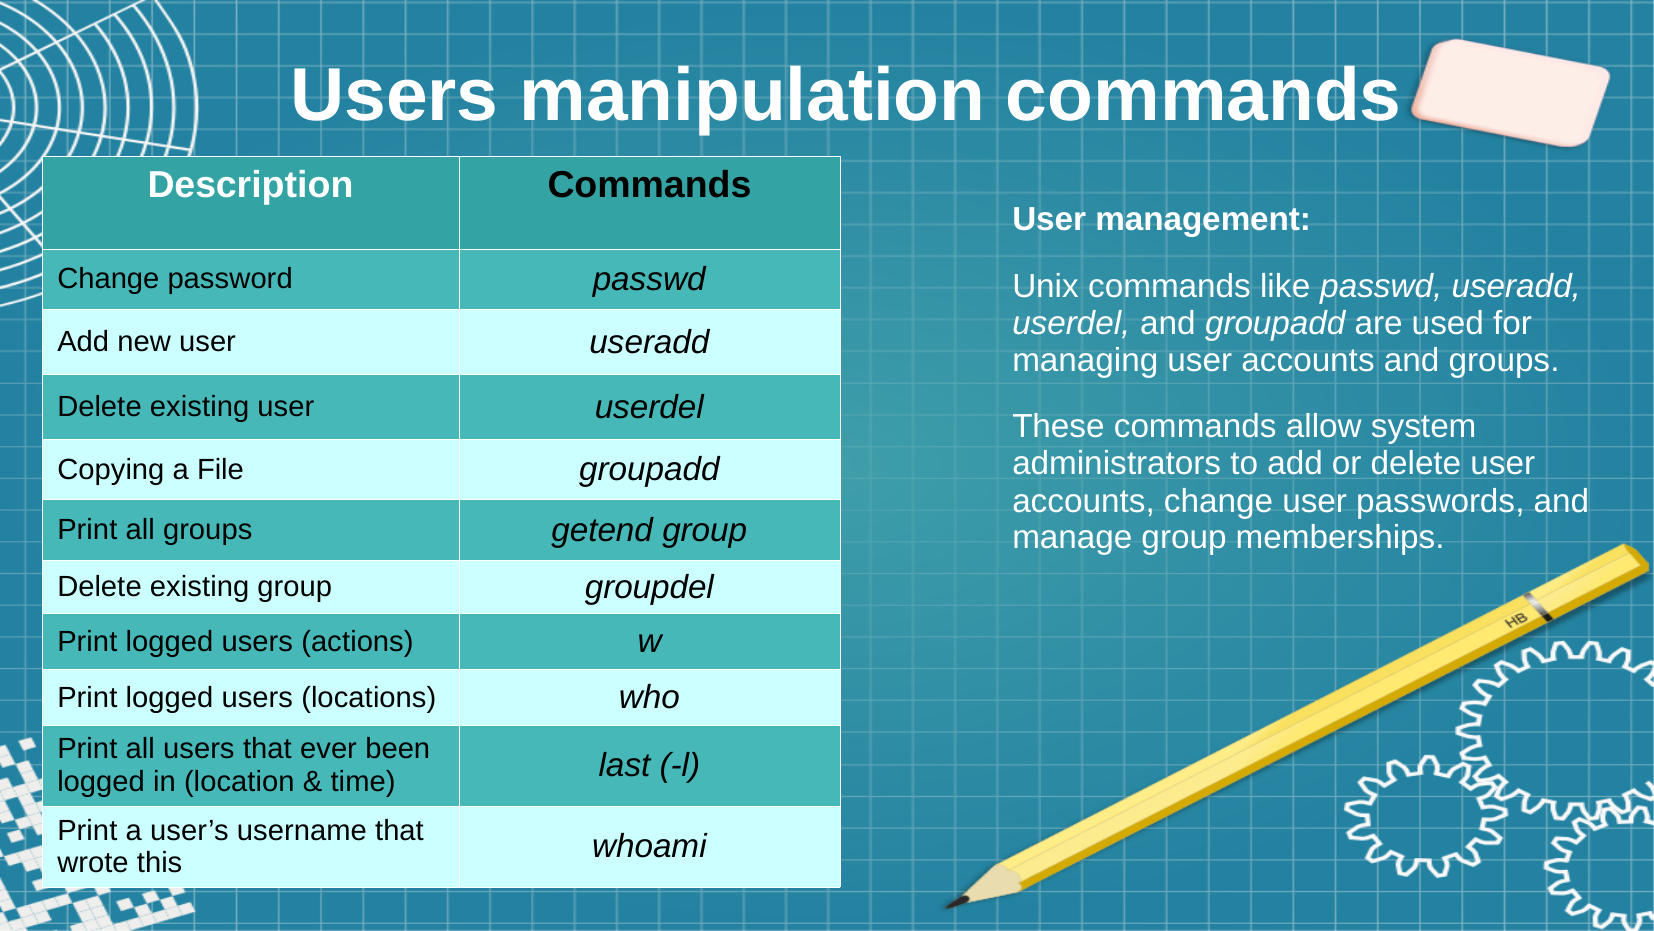

# Users manipulation commands
| Description | Commands |
| --- | --- |
| Change password | passwd |
| Add new user | useradd |
| Delete existing user | userdel |
| Copying a File | groupadd |
| Print all groups | getend group |
| Delete existing group | groupdel |
| Print logged users (actions) | w |
| Print logged users (locations) | who |
| Print all users that ever been logged in (location & time) | last (-l) |
| Print a user’s username that wrote this | whoami |
User management:
Unix commands like passwd, useradd, userdel, and groupadd are used for managing user accounts and groups.
These commands allow system administrators to add or delete user accounts, change user passwords, and manage group memberships.